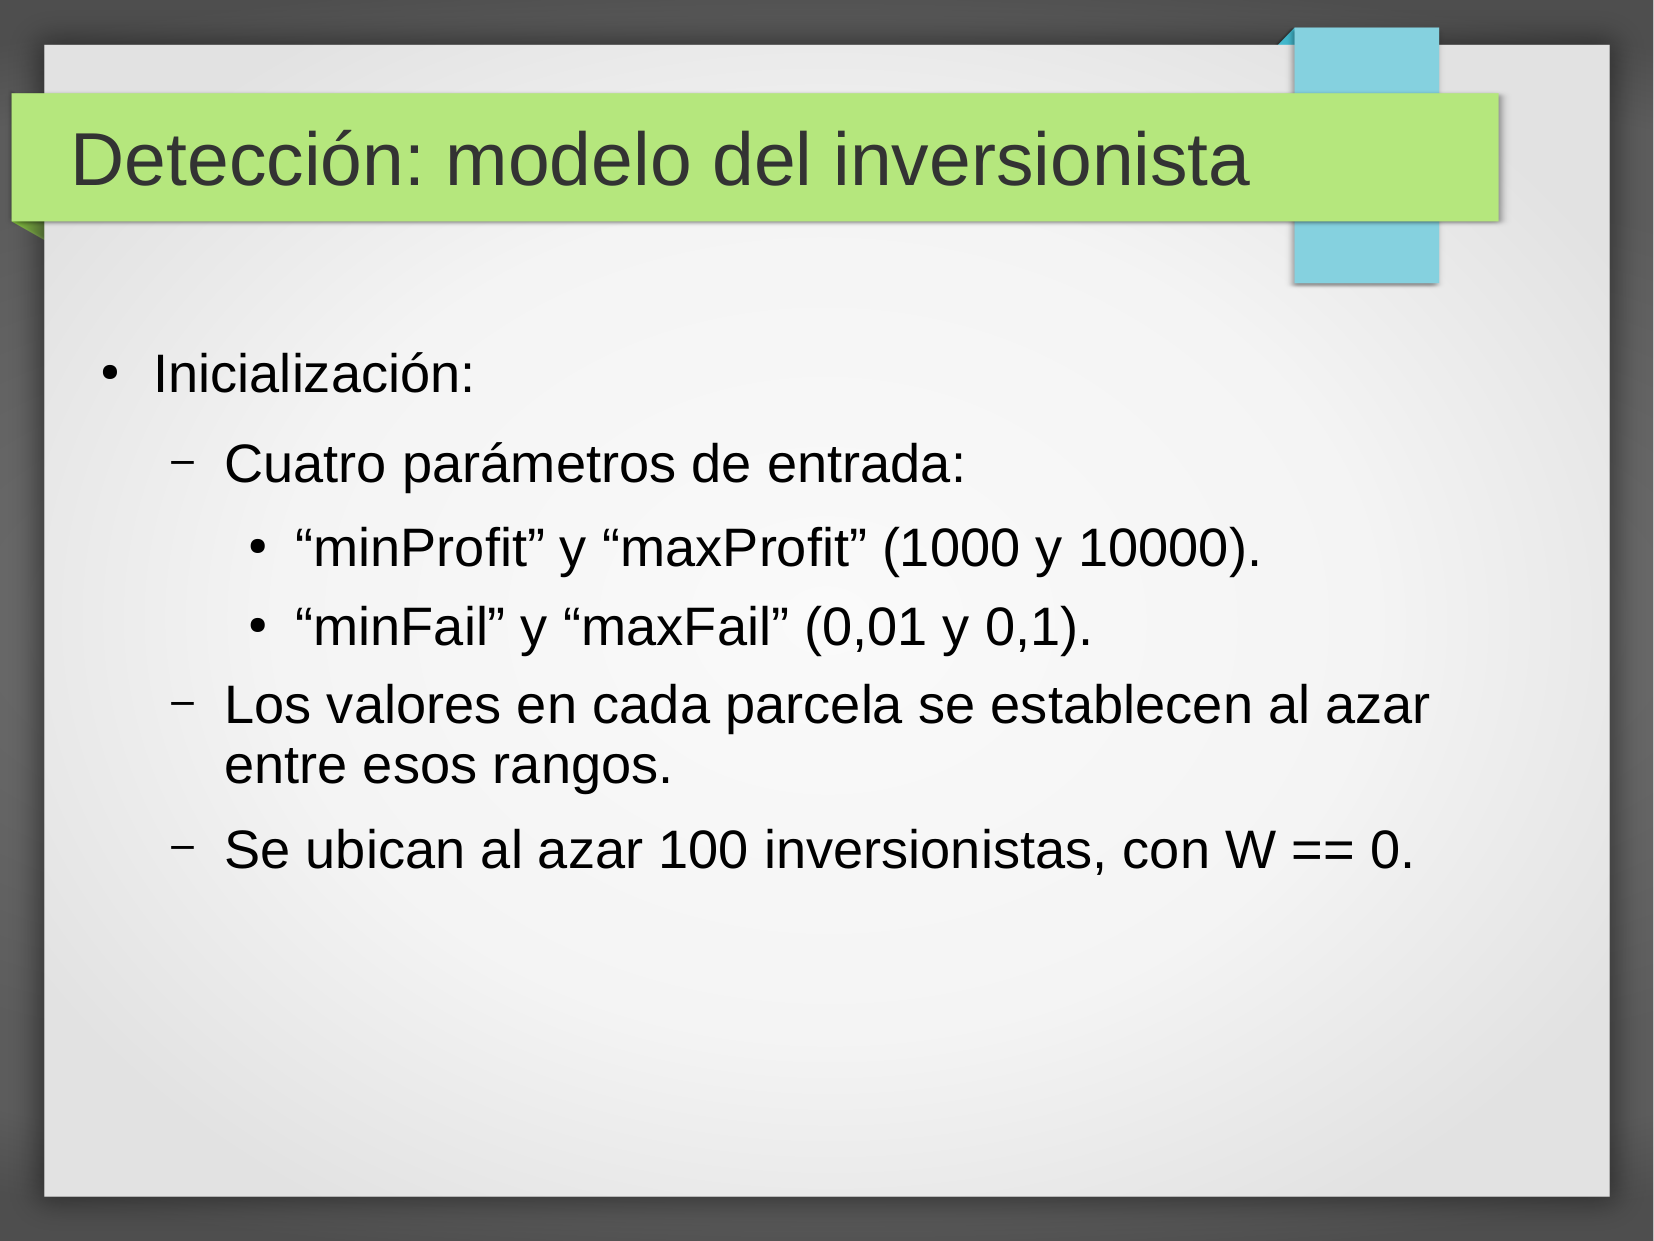

# Detección: modelo del inversionista
Inicialización:
Cuatro parámetros de entrada:
“minProfit” y “maxProfit” (1000 y 10000).
“minFail” y “maxFail” (0,01 y 0,1).
Los valores en cada parcela se establecen al azar entre esos rangos.
Se ubican al azar 100 inversionistas, con W == 0.